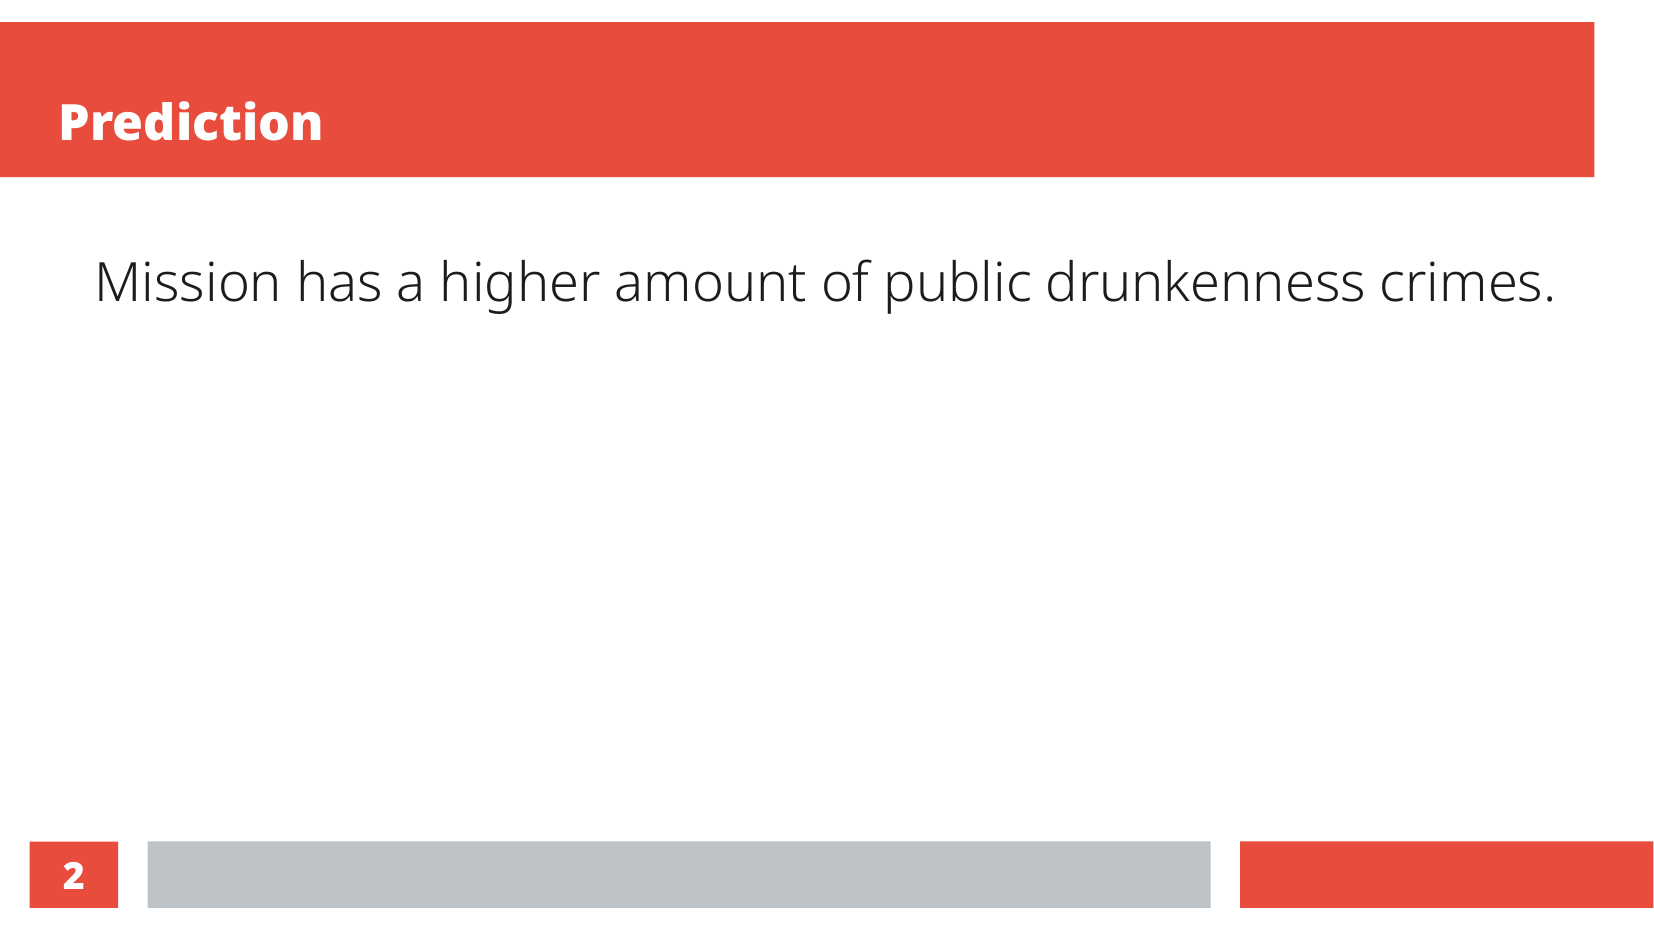

# Prediction
Mission has a higher amount of public drunkenness crimes.
2